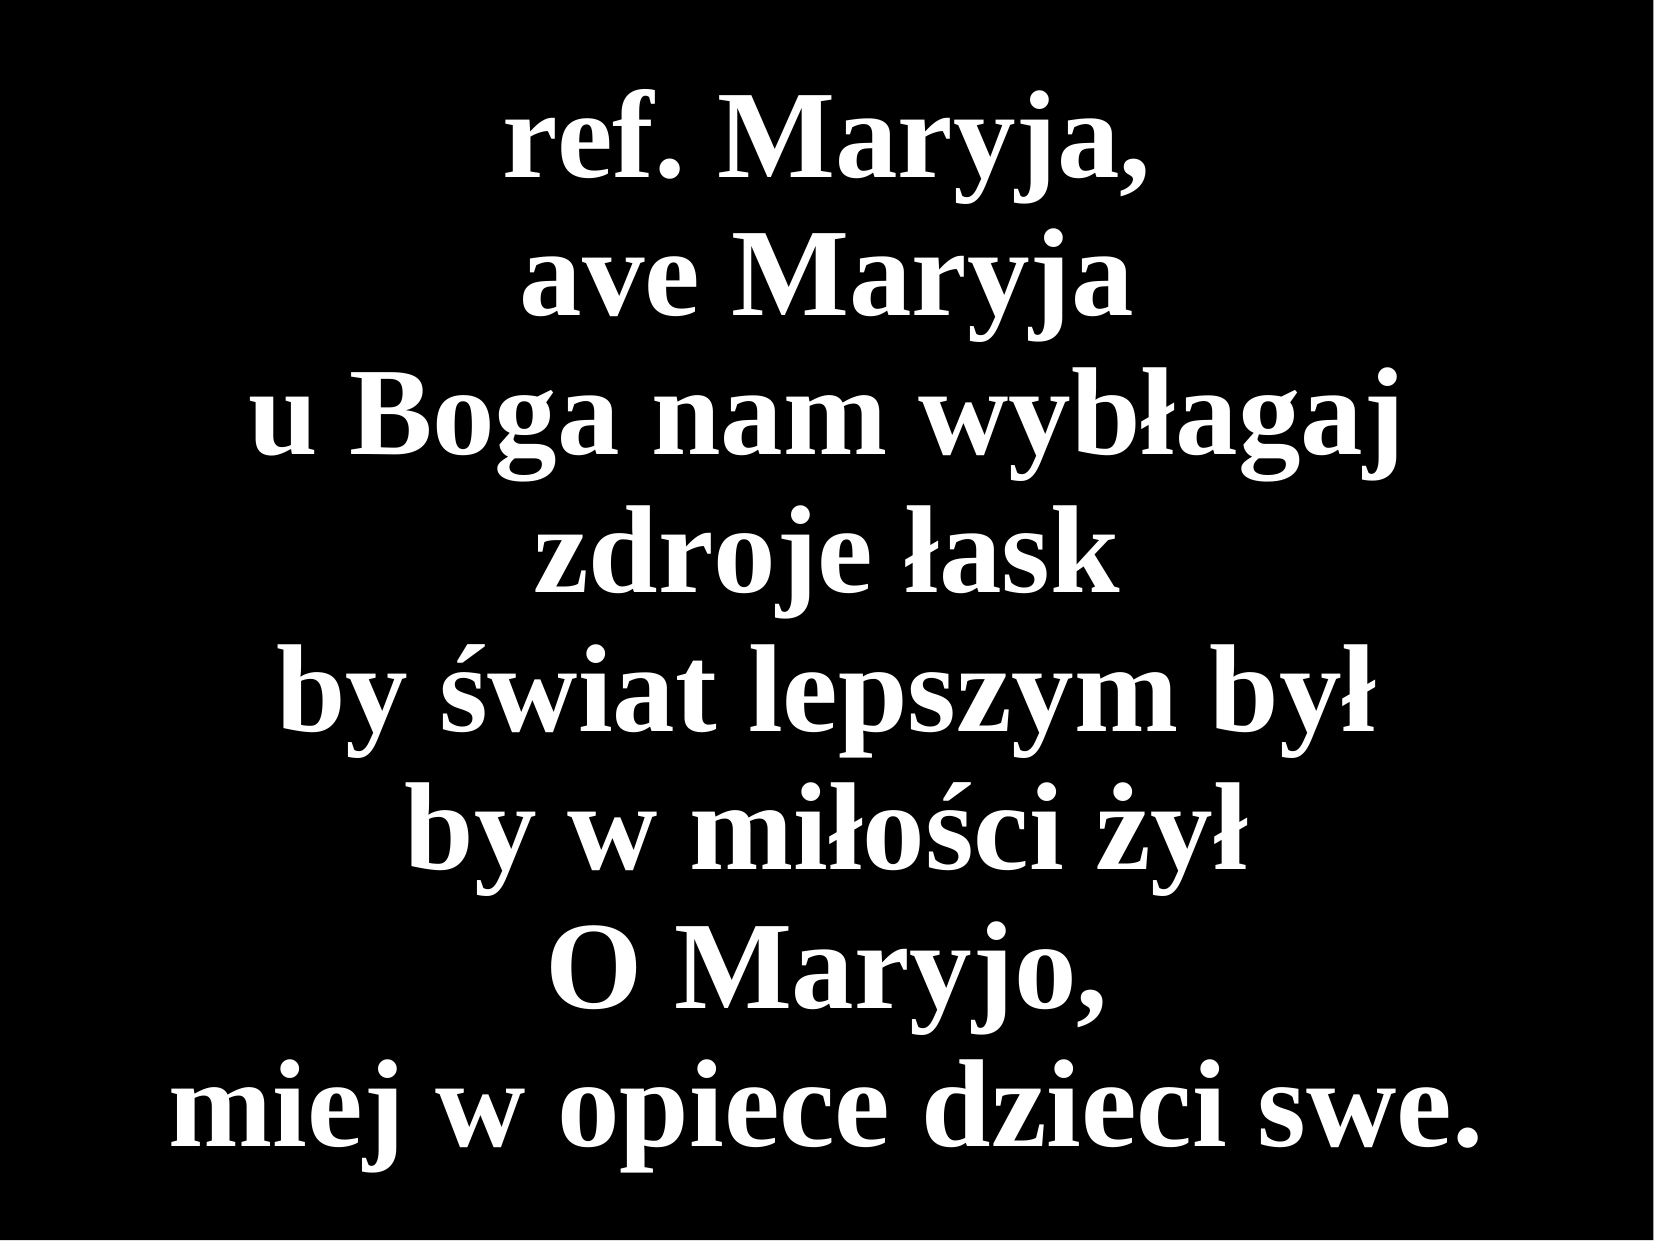

# ref. Maryja, ave Maryja u Boga nam wybłagaj zdroje łask by świat lepszym był by w miłości żył O Maryjo, miej w opiece dzieci swe.